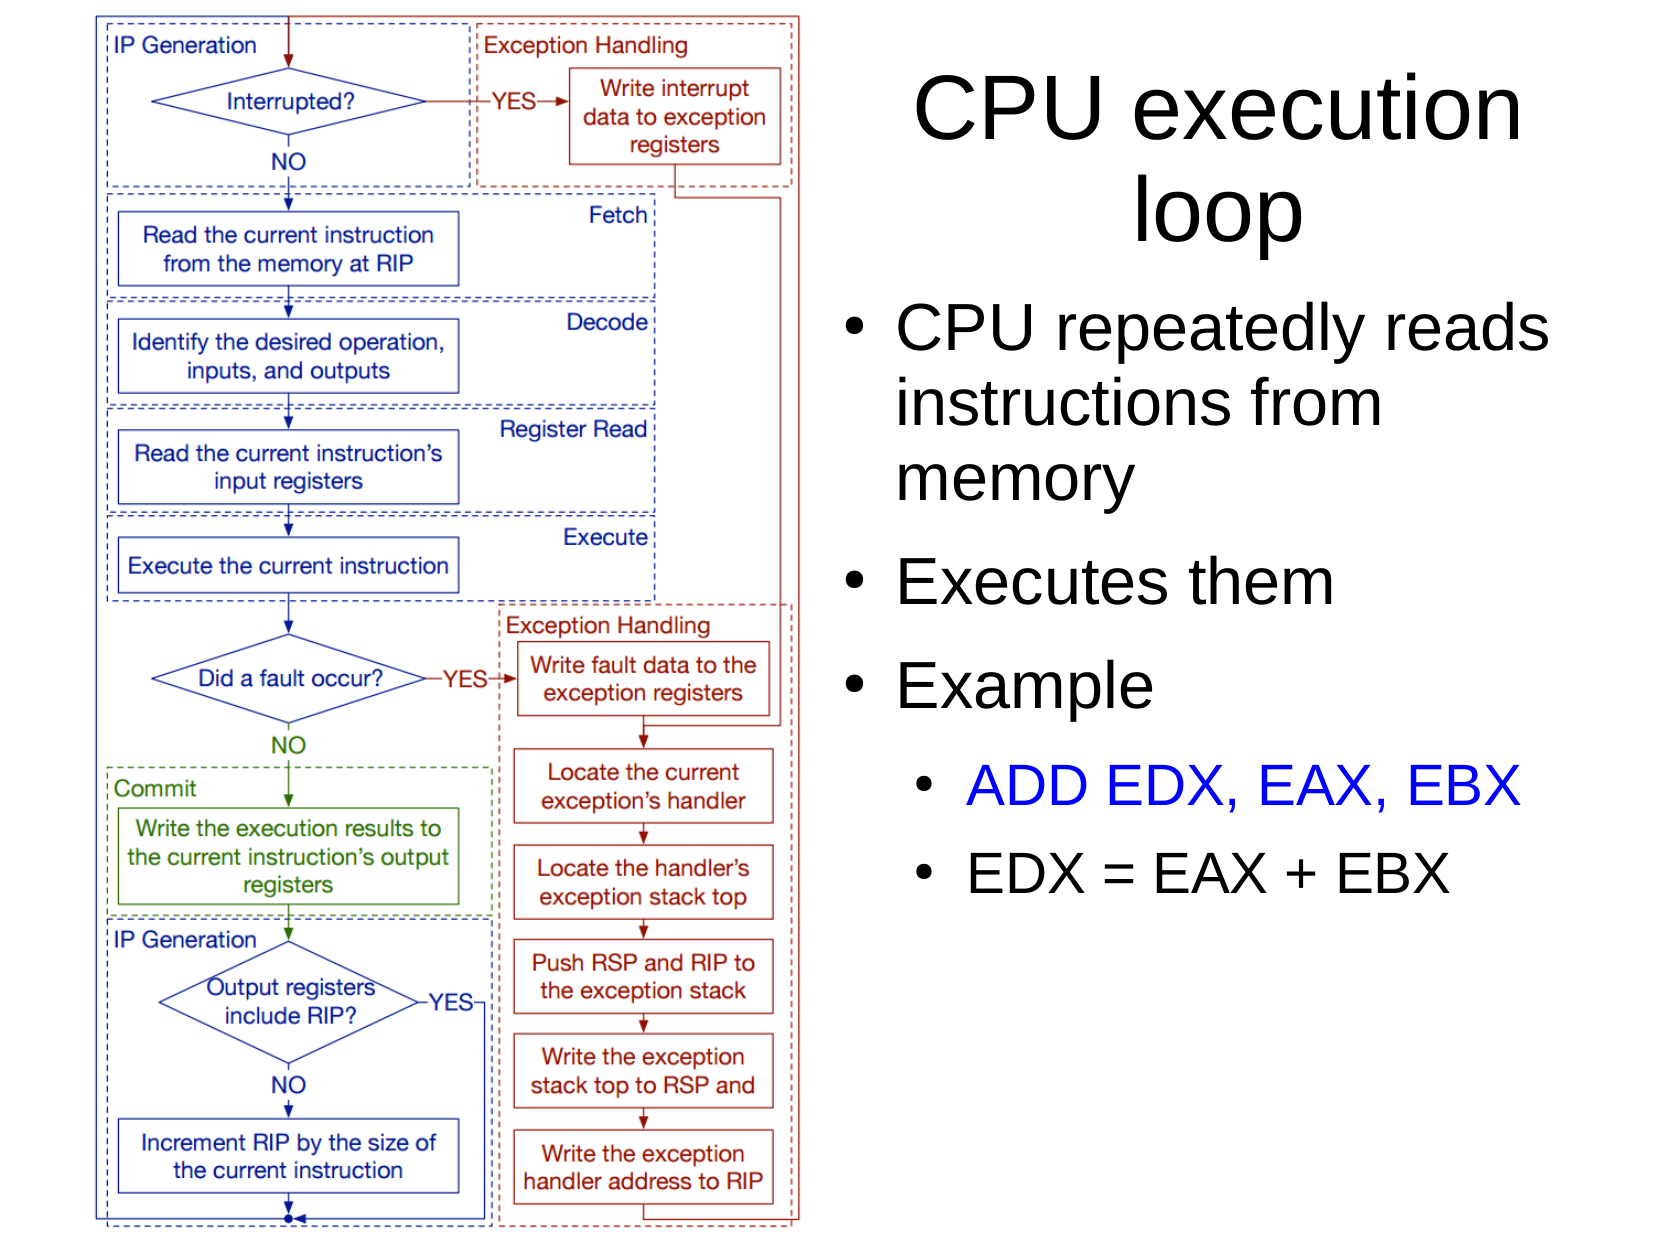

# CPU execution loop
CPU repeatedly reads instructions from memory
Executes them
Example
ADD EDX, EAX, EBX
EDX = EAX + EBX